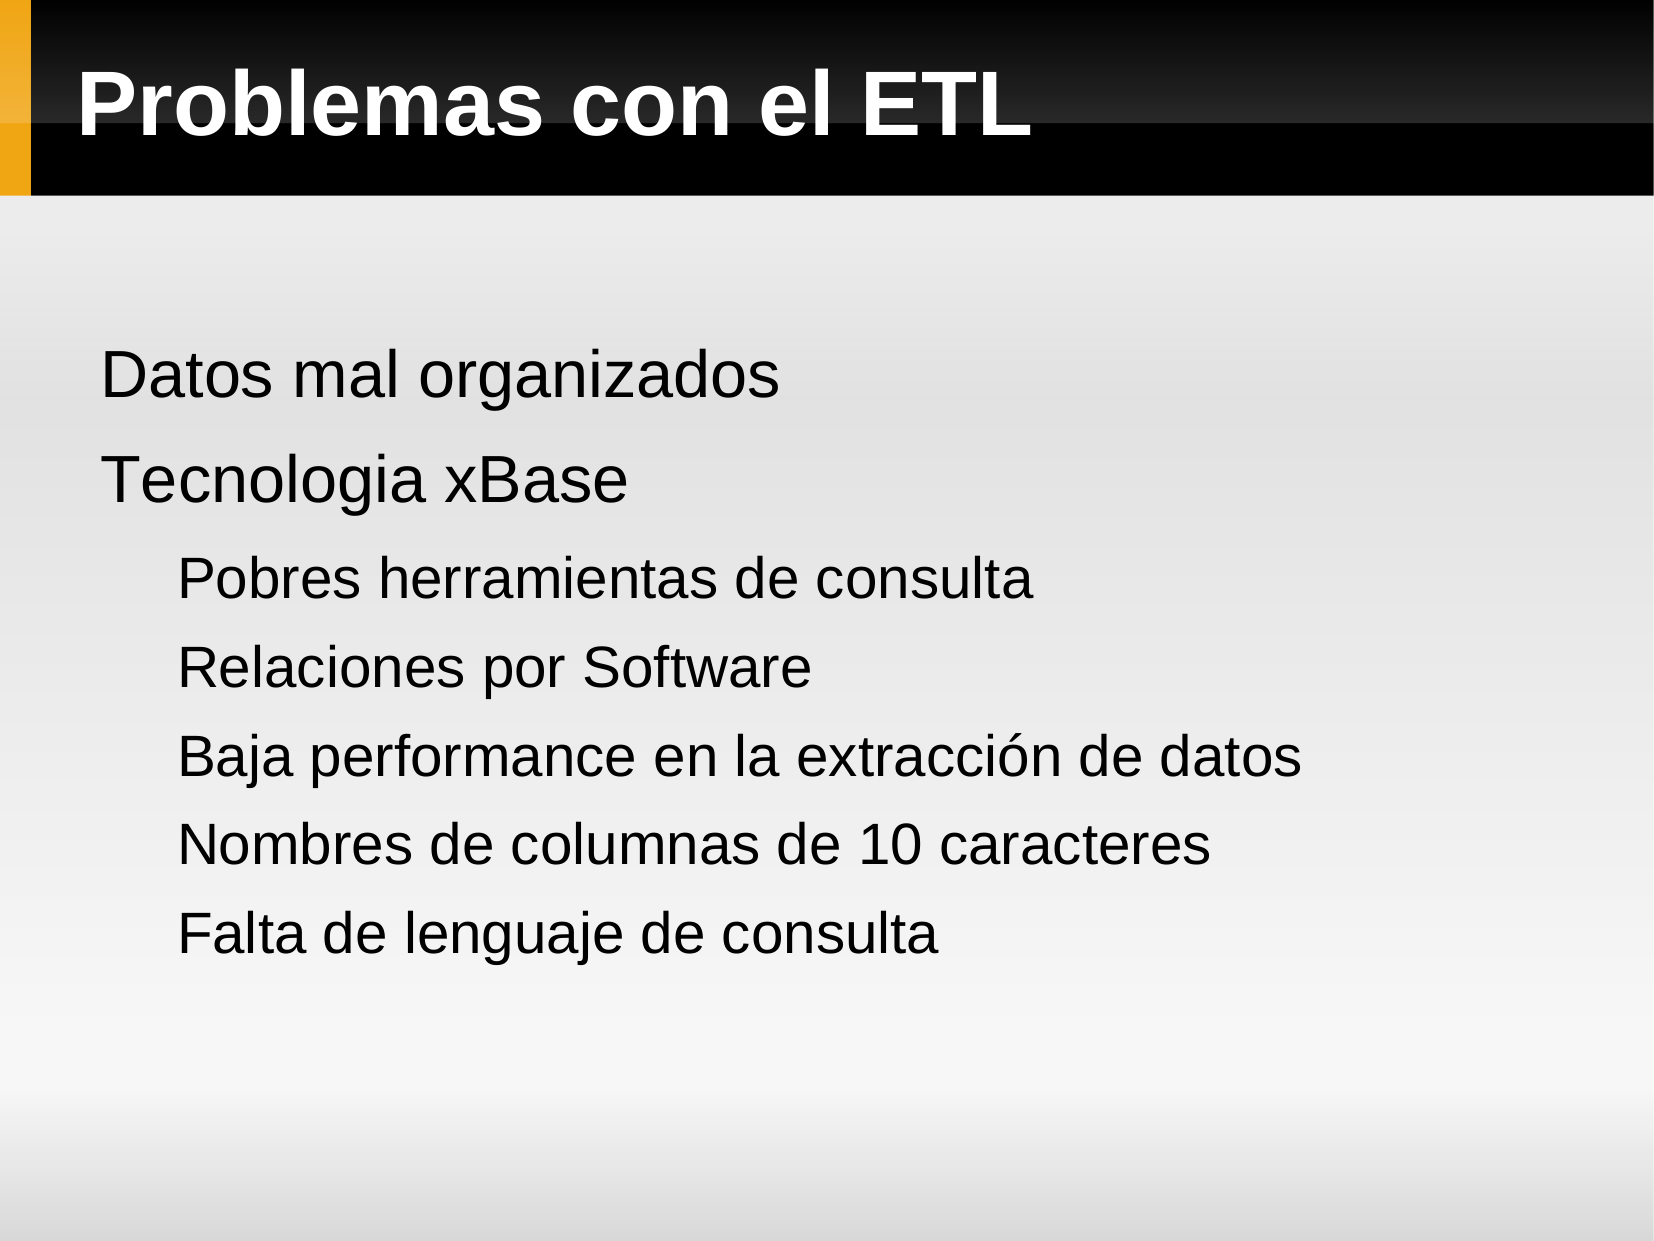

# Problemas con el ETL
Datos mal organizados
Tecnologia xBase
Pobres herramientas de consulta
Relaciones por Software
Baja performance en la extracción de datos
Nombres de columnas de 10 caracteres
Falta de lenguaje de consulta